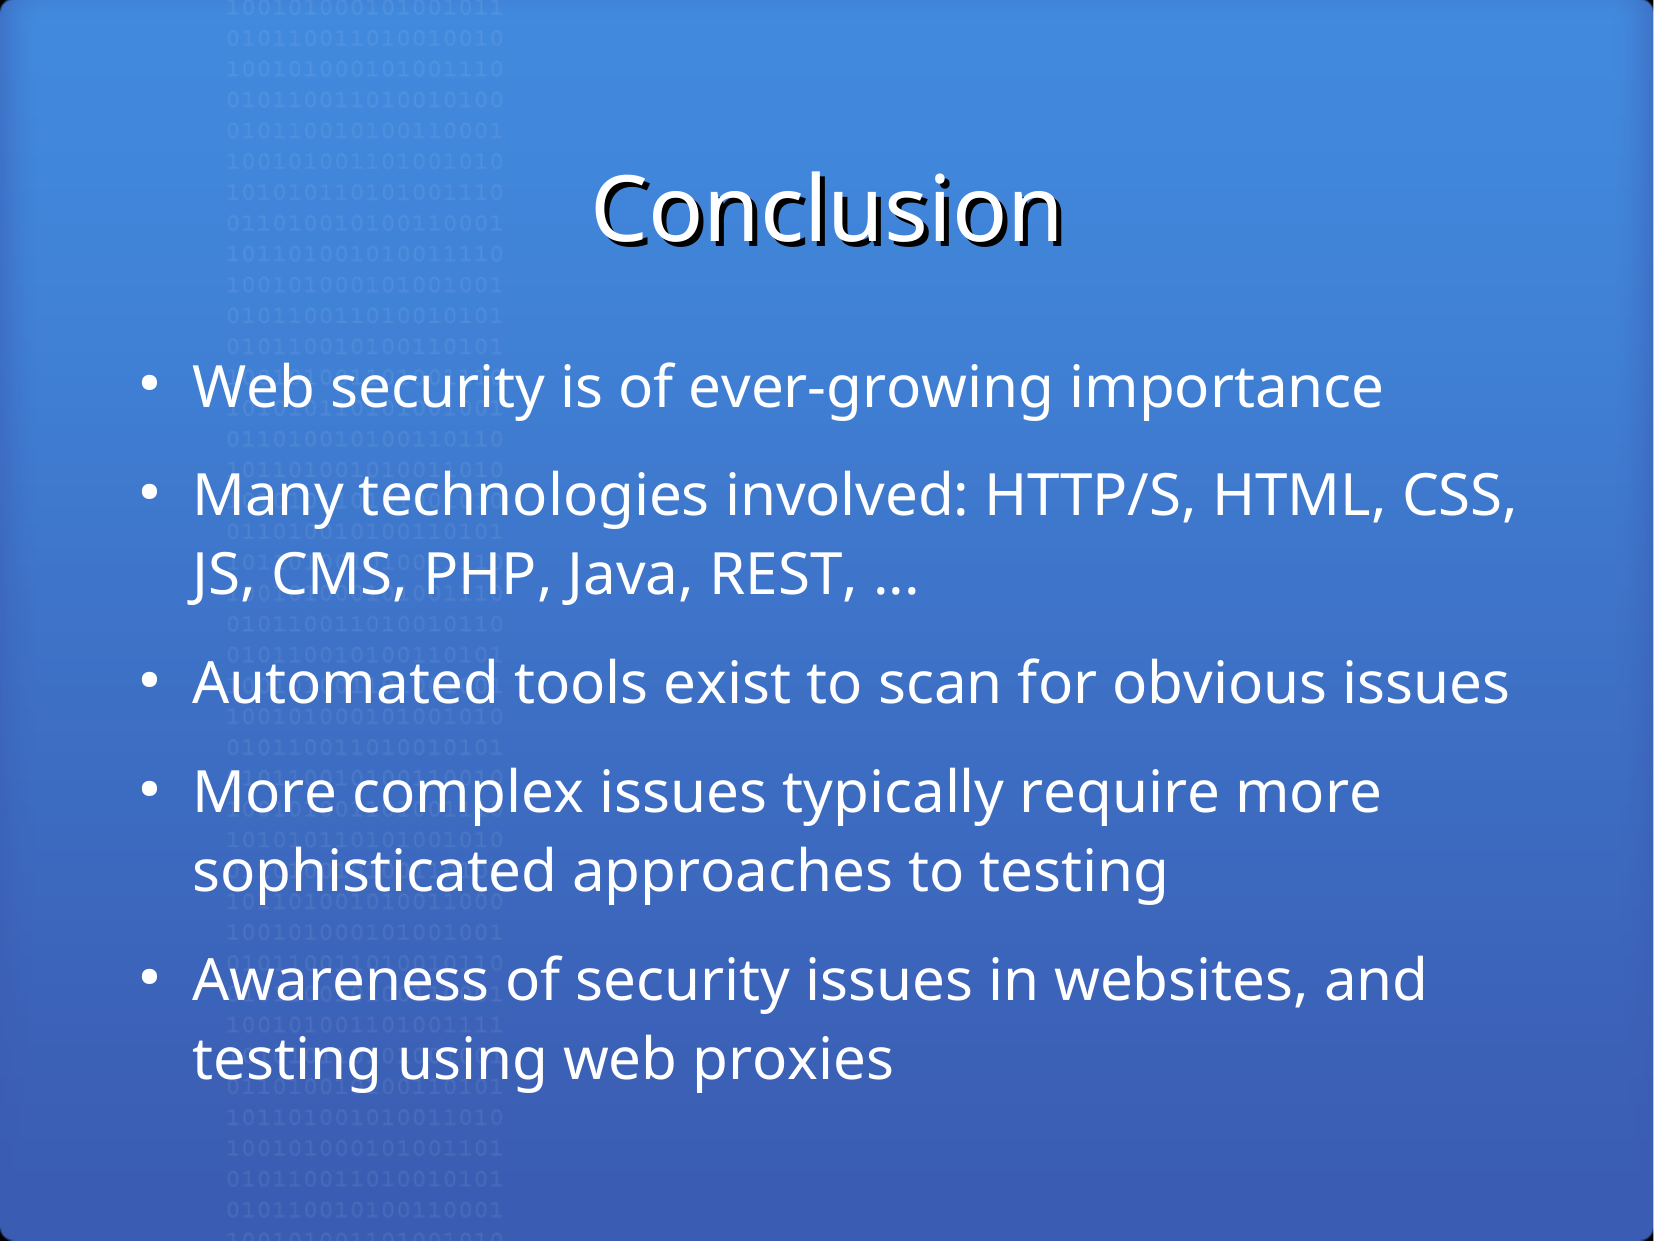

# Conclusion
Web security is of ever-growing importance
Many technologies involved: HTTP/S, HTML, CSS, JS, CMS, PHP, Java, REST, ...
Automated tools exist to scan for obvious issues
More complex issues typically require more sophisticated approaches to testing
Awareness of security issues in websites, and testing using web proxies